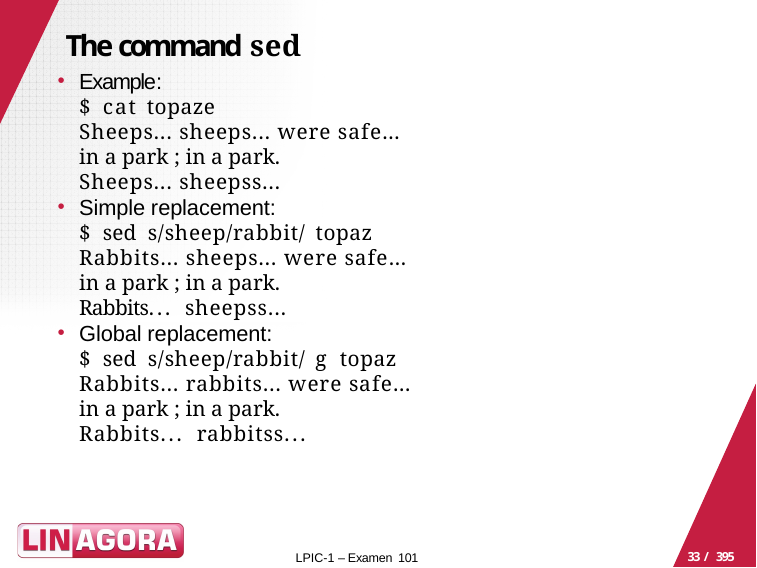

The command sed
Example:
$ cat topaze
Sheeps... sheeps... were safe…
in a park ; in a park.
Sheeps... sheepss...
Simple replacement:
$ sed s/sheep/rabbit/ topaz
Rabbits... sheeps... were safe…
in a park ; in a park.
Rabbits... sheepss...
Global replacement:
$ sed s/sheep/rabbit/ g topaz
Rabbits... rabbits... were safe…
in a park ; in a park.
Rabbits... rabbitss...
LPIC-1 – Examen 101